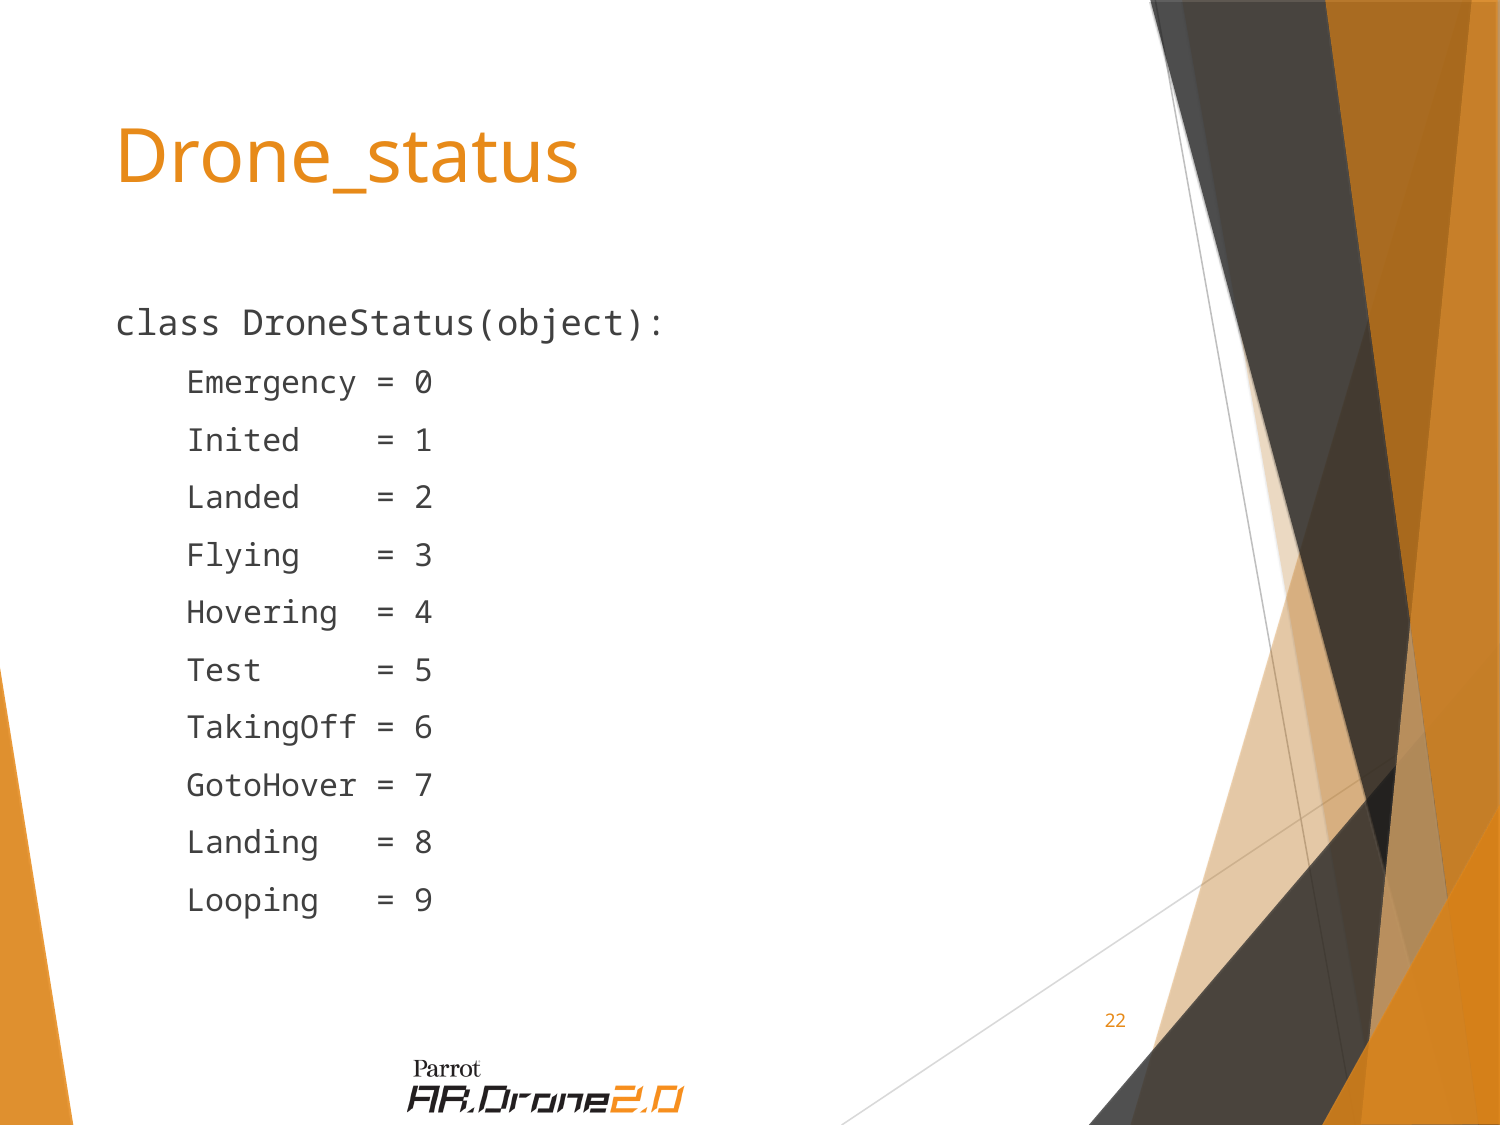

# Drone_status
class DroneStatus(object):
Emergency = 0
Inited = 1
Landed = 2
Flying = 3
Hovering = 4
Test = 5
TakingOff = 6
GotoHover = 7
Landing = 8
Looping = 9